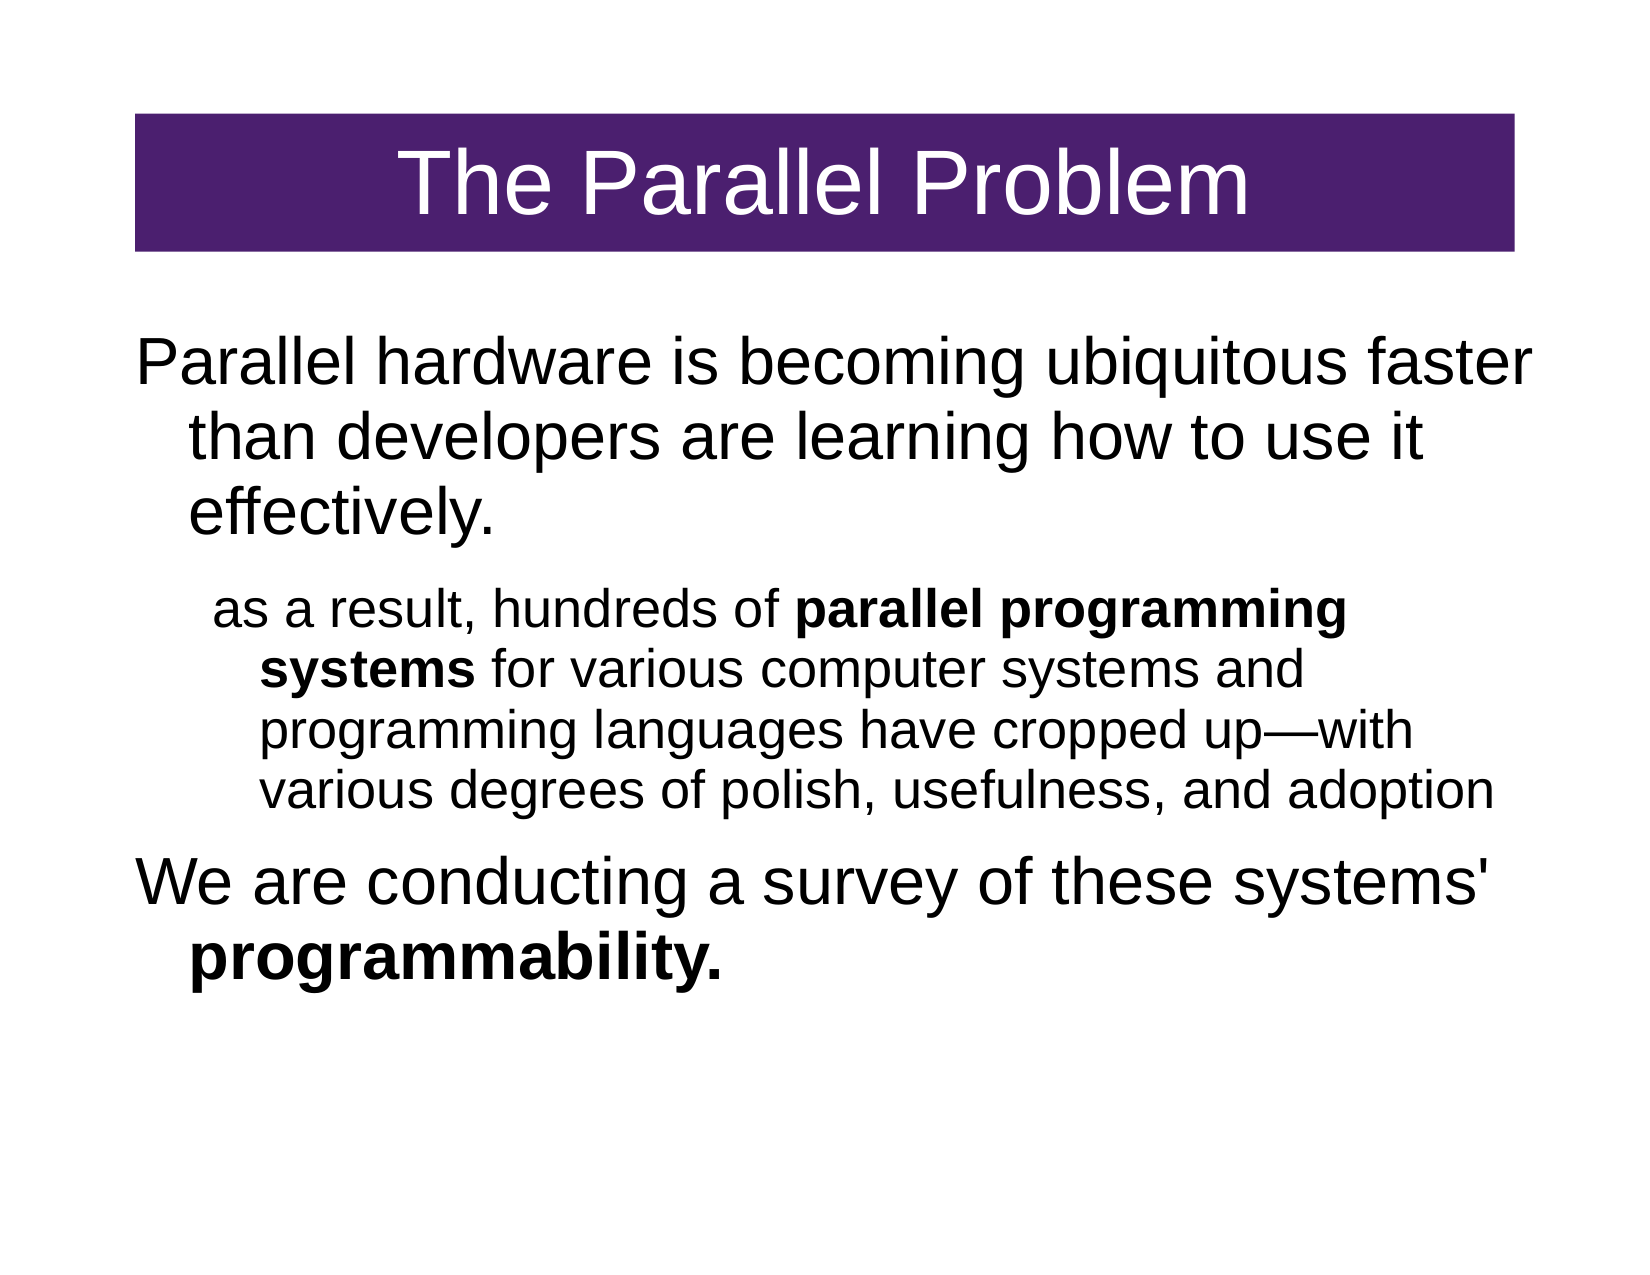

# The Parallel Problem
Parallel hardware is becoming ubiquitous faster than developers are learning how to use it effectively.
as a result, hundreds of parallel programming systems for various computer systems and programming languages have cropped up—with various degrees of polish, usefulness, and adoption
We are conducting a survey of these systems' programmability.